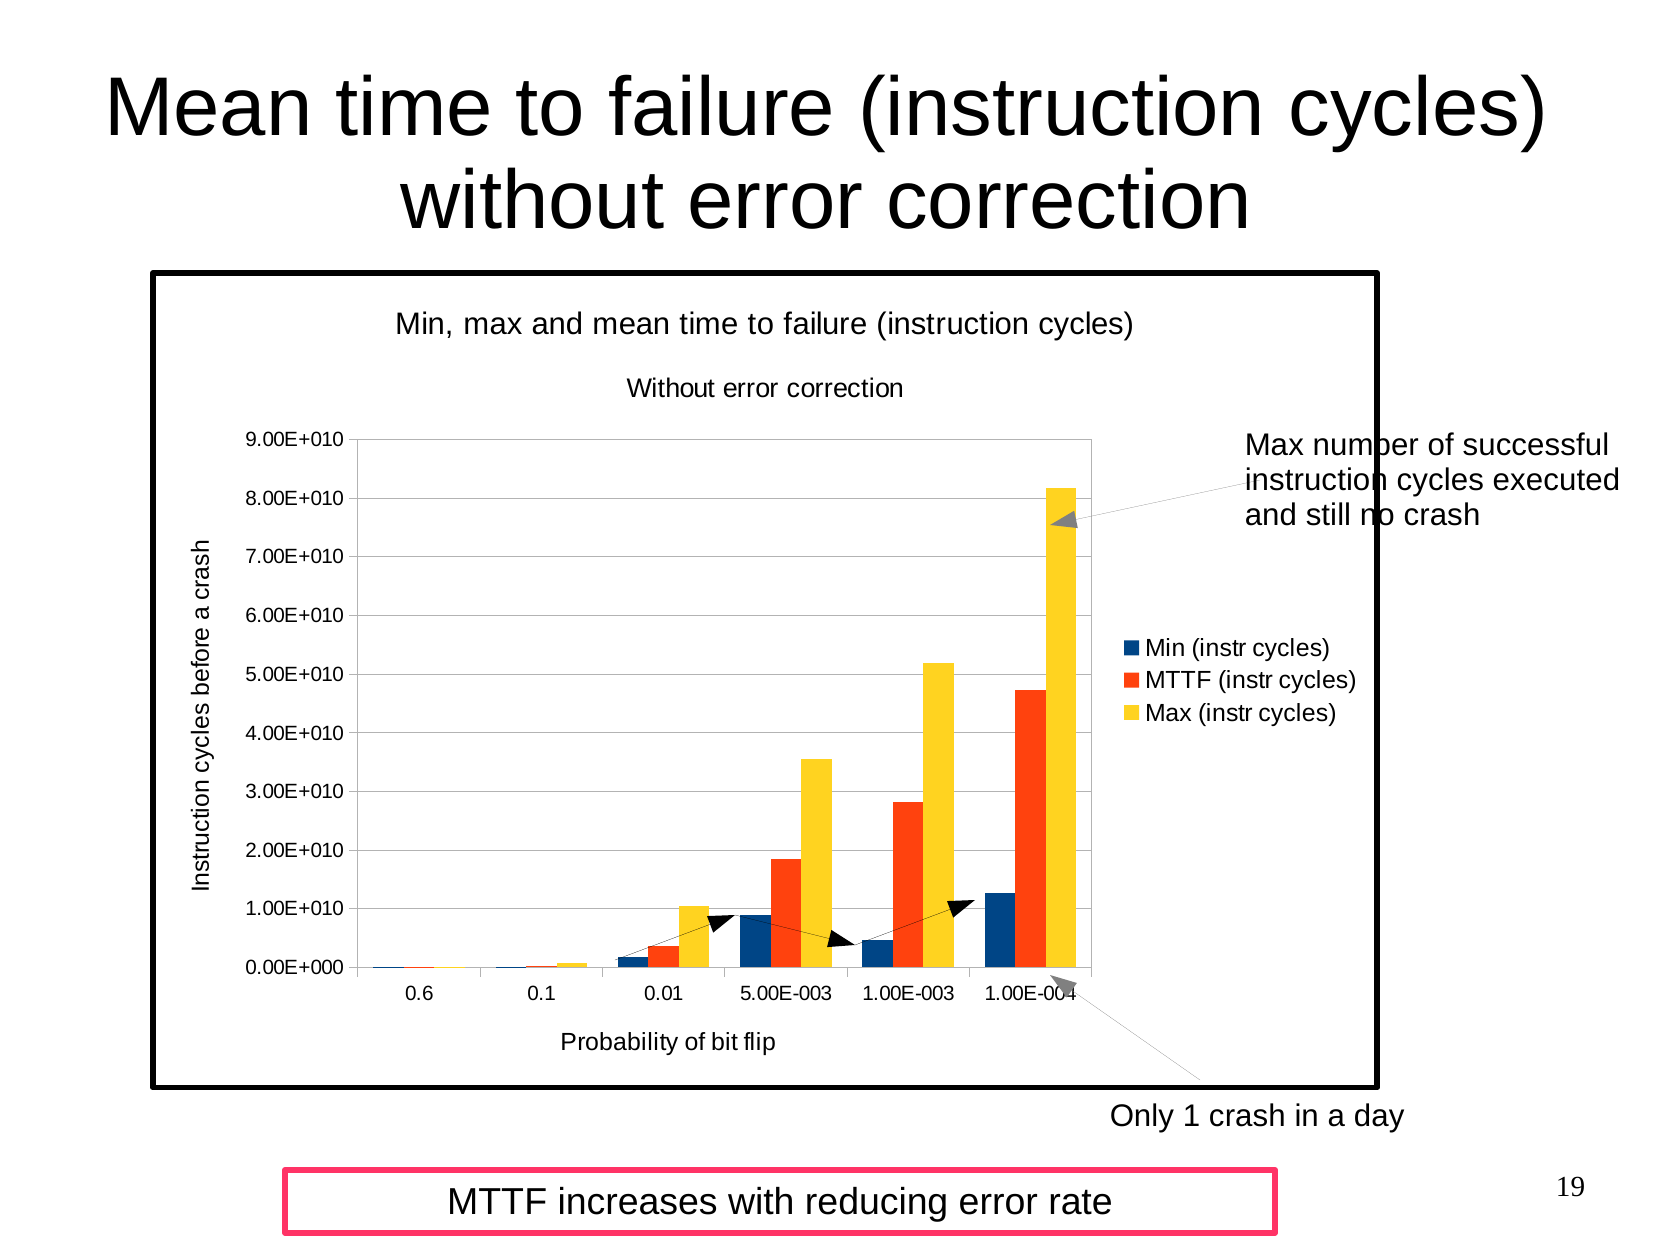

# Mean time to failure (instruction cycles) without error correction
### Chart: Min, max and mean time to failure (instruction cycles)
Without error correction
| Category | Min (instr cycles) | MTTF (instr cycles) | Max (instr cycles) |
|---|---|---|---|
| 0.6 | 349.0 | 10825643.0 | 44696085.0 |
| 0.1 | 30339744.0 | 244870661.0 | 786439910.0 |
| 0.01 | 1737558764.0 | 3647518076.0 | 10444550956.0 |
| 5.00E-003 | 8927422619.0 | 18425069754.0 | 35536756357.0 |
| 1.00E-003 | 4621884991.0 | 28251989867.5 | 51882094744.0 |
| 1.00E-004 | 12744926230.0 | 47296010487.0 | 81847094744.0 |Max number of successful instruction cycles executed and still no crash
Only 1 crash in a day
MTTF increases with reducing error rate
19